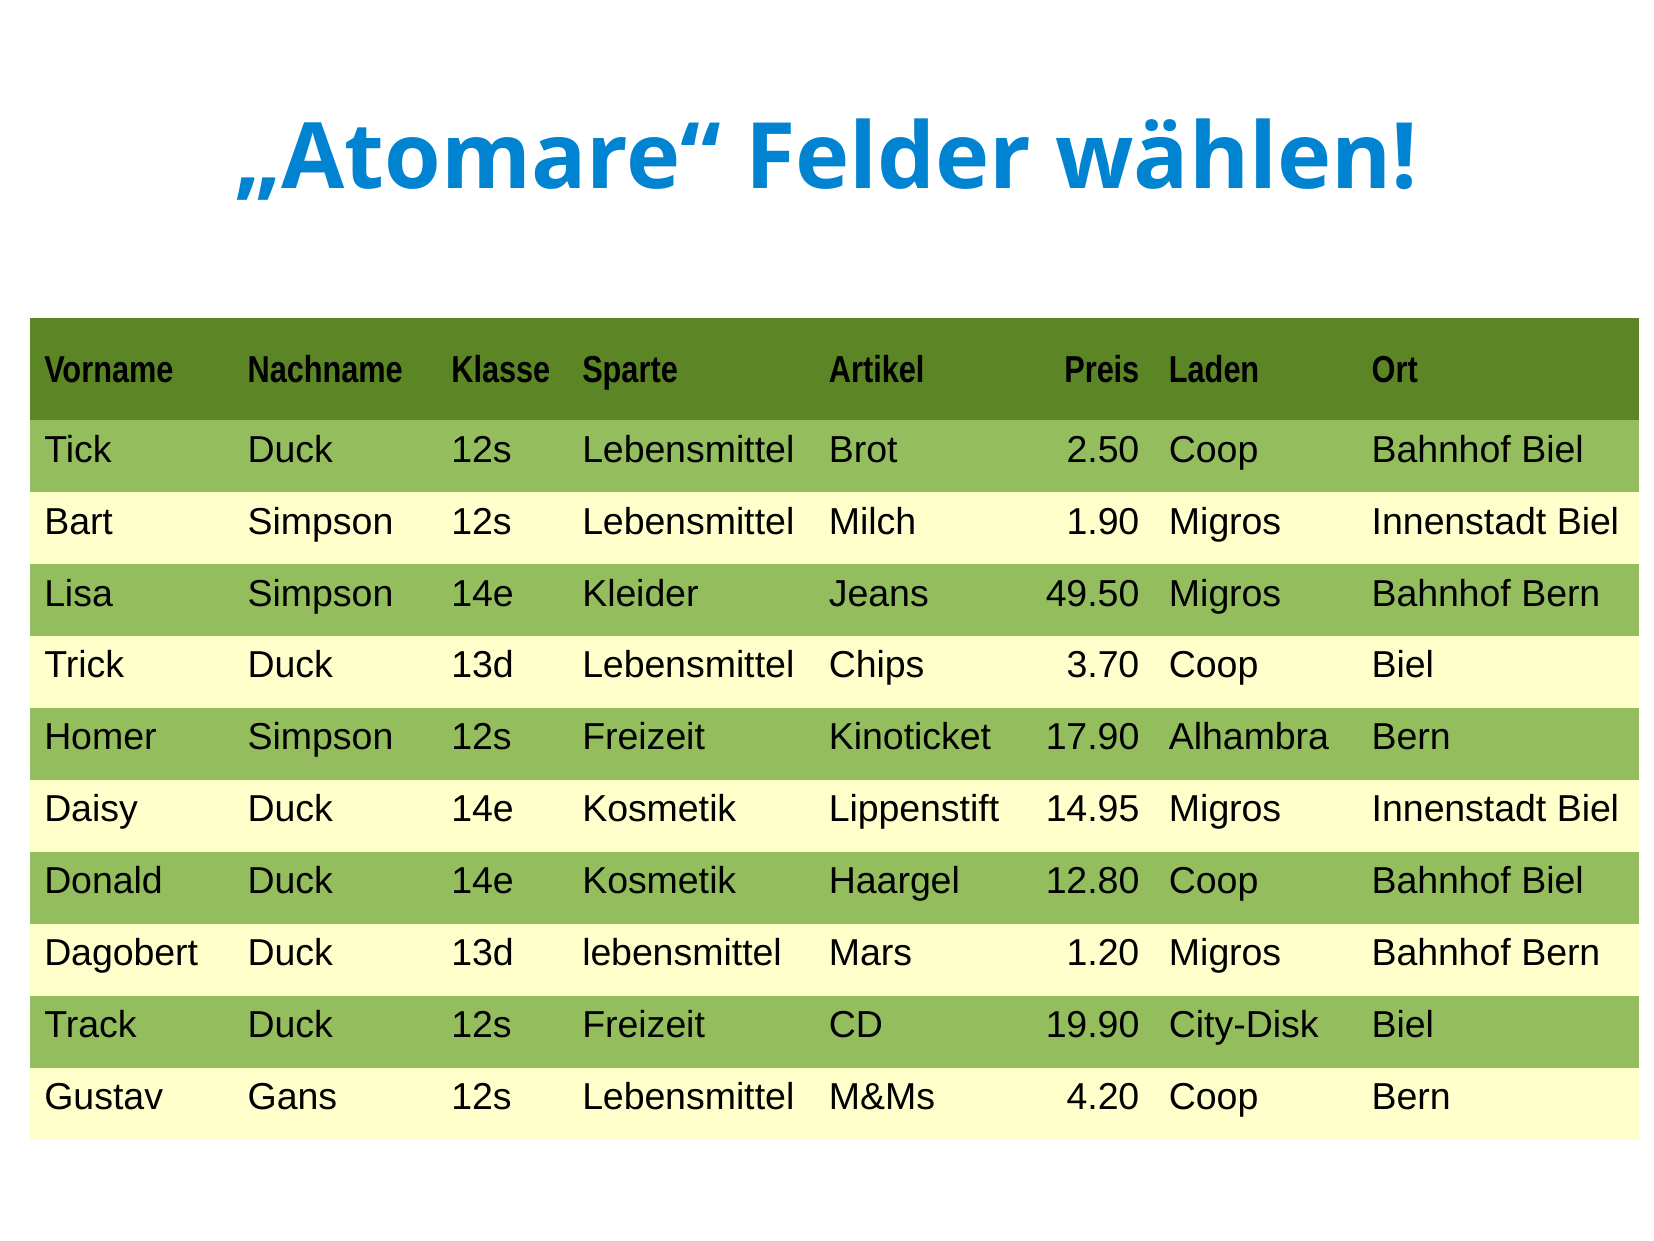

# „Atomare“ Felder wählen!
| Vorname | Nachname | Klasse | Sparte | Artikel | Preis | Laden | Ort |
| --- | --- | --- | --- | --- | --- | --- | --- |
| Tick | Duck | 12s | Lebensmittel | Brot | 2.50 | Coop | Bahnhof Biel |
| Bart | Simpson | 12s | Lebensmittel | Milch | 1.90 | Migros | Innenstadt Biel |
| Lisa | Simpson | 14e | Kleider | Jeans | 49.50 | Migros | Bahnhof Bern |
| Trick | Duck | 13d | Lebensmittel | Chips | 3.70 | Coop | Biel |
| Homer | Simpson | 12s | Freizeit | Kinoticket | 17.90 | Alhambra | Bern |
| Daisy | Duck | 14e | Kosmetik | Lippenstift | 14.95 | Migros | Innenstadt Biel |
| Donald | Duck | 14e | Kosmetik | Haargel | 12.80 | Coop | Bahnhof Biel |
| Dagobert | Duck | 13d | lebensmittel | Mars | 1.20 | Migros | Bahnhof Bern |
| Track | Duck | 12s | Freizeit | CD | 19.90 | City-Disk | Biel |
| Gustav | Gans | 12s | Lebensmittel | M&Ms | 4.20 | Coop | Bern |